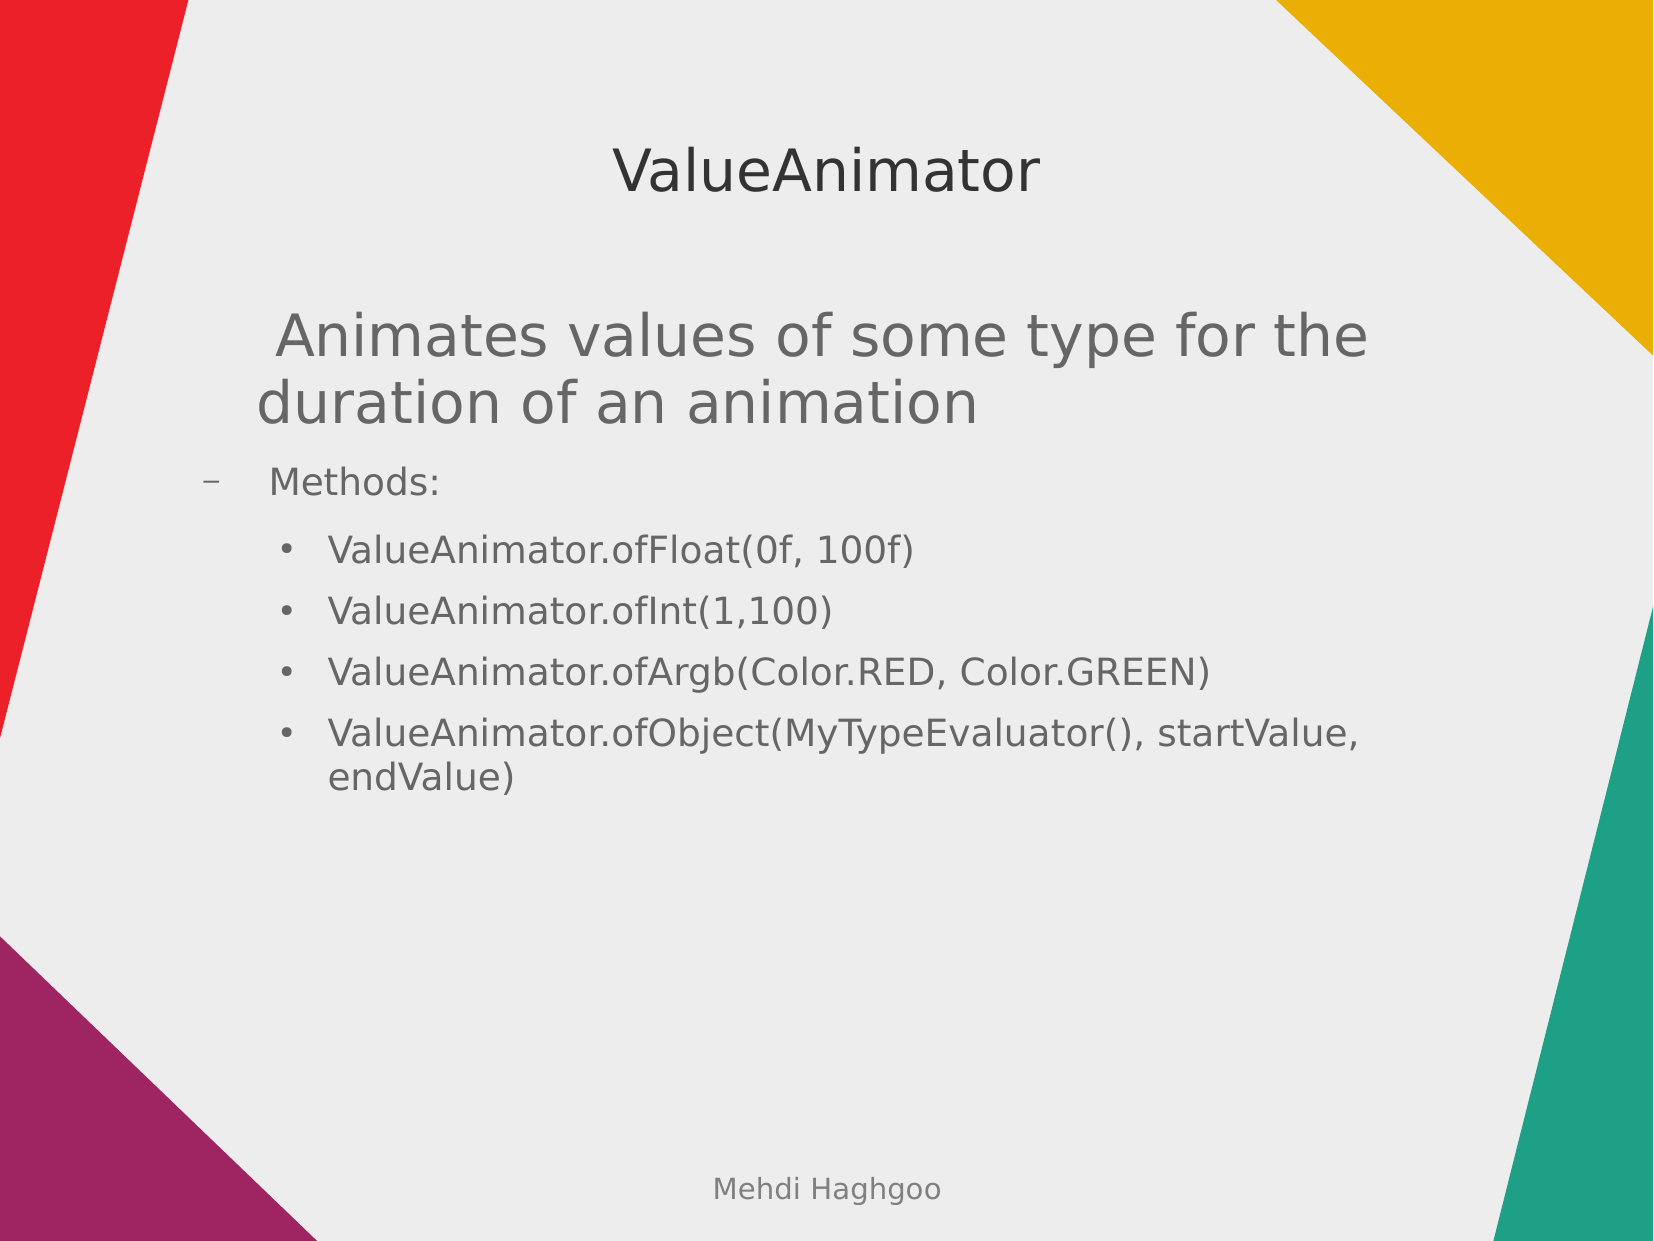

# ValueAnimator
 Animates values of some type for the duration of an animation
 Methods:
ValueAnimator.ofFloat(0f, 100f)
ValueAnimator.ofInt(1,100)
ValueAnimator.ofArgb(Color.RED, Color.GREEN)
ValueAnimator.ofObject(MyTypeEvaluator(), startValue, endValue)
Mehdi Haghgoo